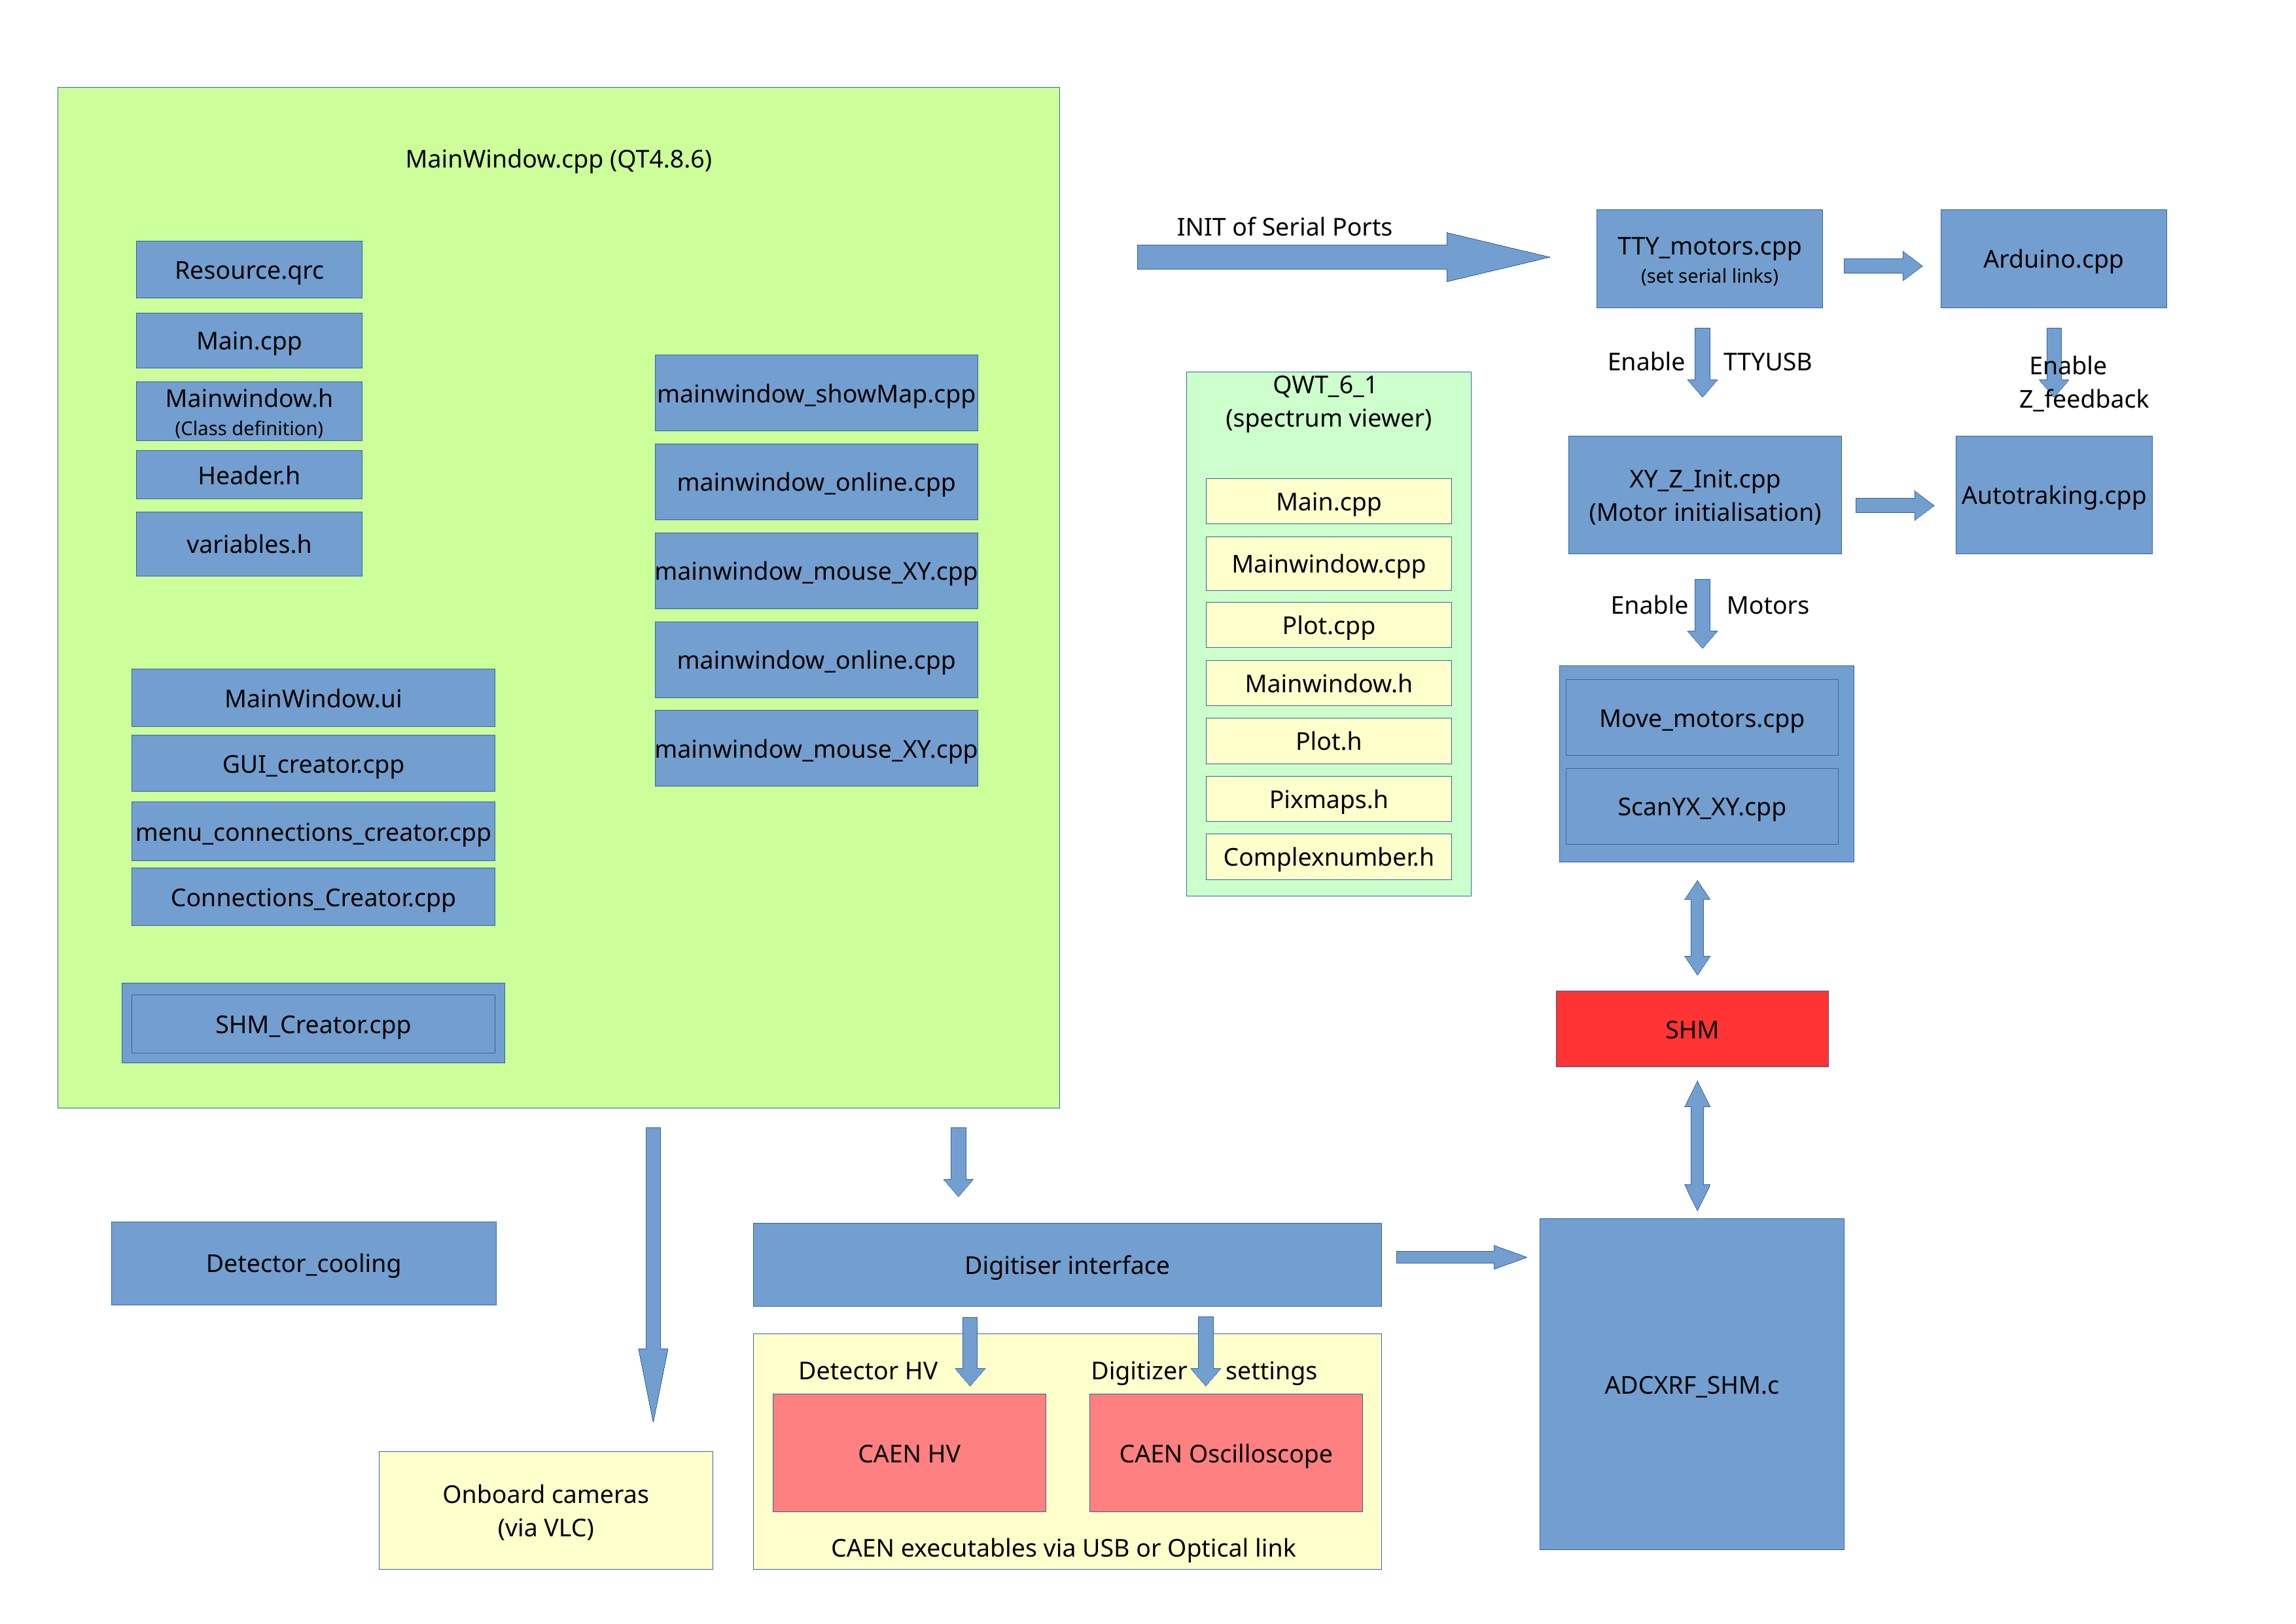

MainWindow.cpp (QT4.8.6)
INIT of Serial Ports
TTY_motors.cpp
(set serial links)
Arduino.cpp
Resource.qrc
Main.cpp
Enable TTYUSB
Enable Z_feedback
mainwindow_showMap.cpp
QWT_6_1
(spectrum viewer)
Mainwindow.h
(Class definition)
XY_Z_Init.cpp
(Motor initialisation)
Autotraking.cpp
mainwindow_online.cpp
Header.h
Main.cpp
variables.h
mainwindow_mouse_XY.cpp
Mainwindow.cpp
Enable Motors
Plot.cpp
mainwindow_online.cpp
Mainwindow.h
MainWindow.ui
Move_motors.cpp
mainwindow_mouse_XY.cpp
Plot.h
GUI_creator.cpp
ScanYX_XY.cpp
Pixmaps.h
menu_connections_creator.cpp
Complexnumber.h
Connections_Creator.cpp
SHM
SHM_Creator.cpp
ADCXRF_SHM.c
Detector_cooling
Digitiser interface
Digitizer settings
Detector HV
CAEN HV
CAEN Oscilloscope
Onboard cameras
(via VLC)
CAEN executables via USB or Optical link